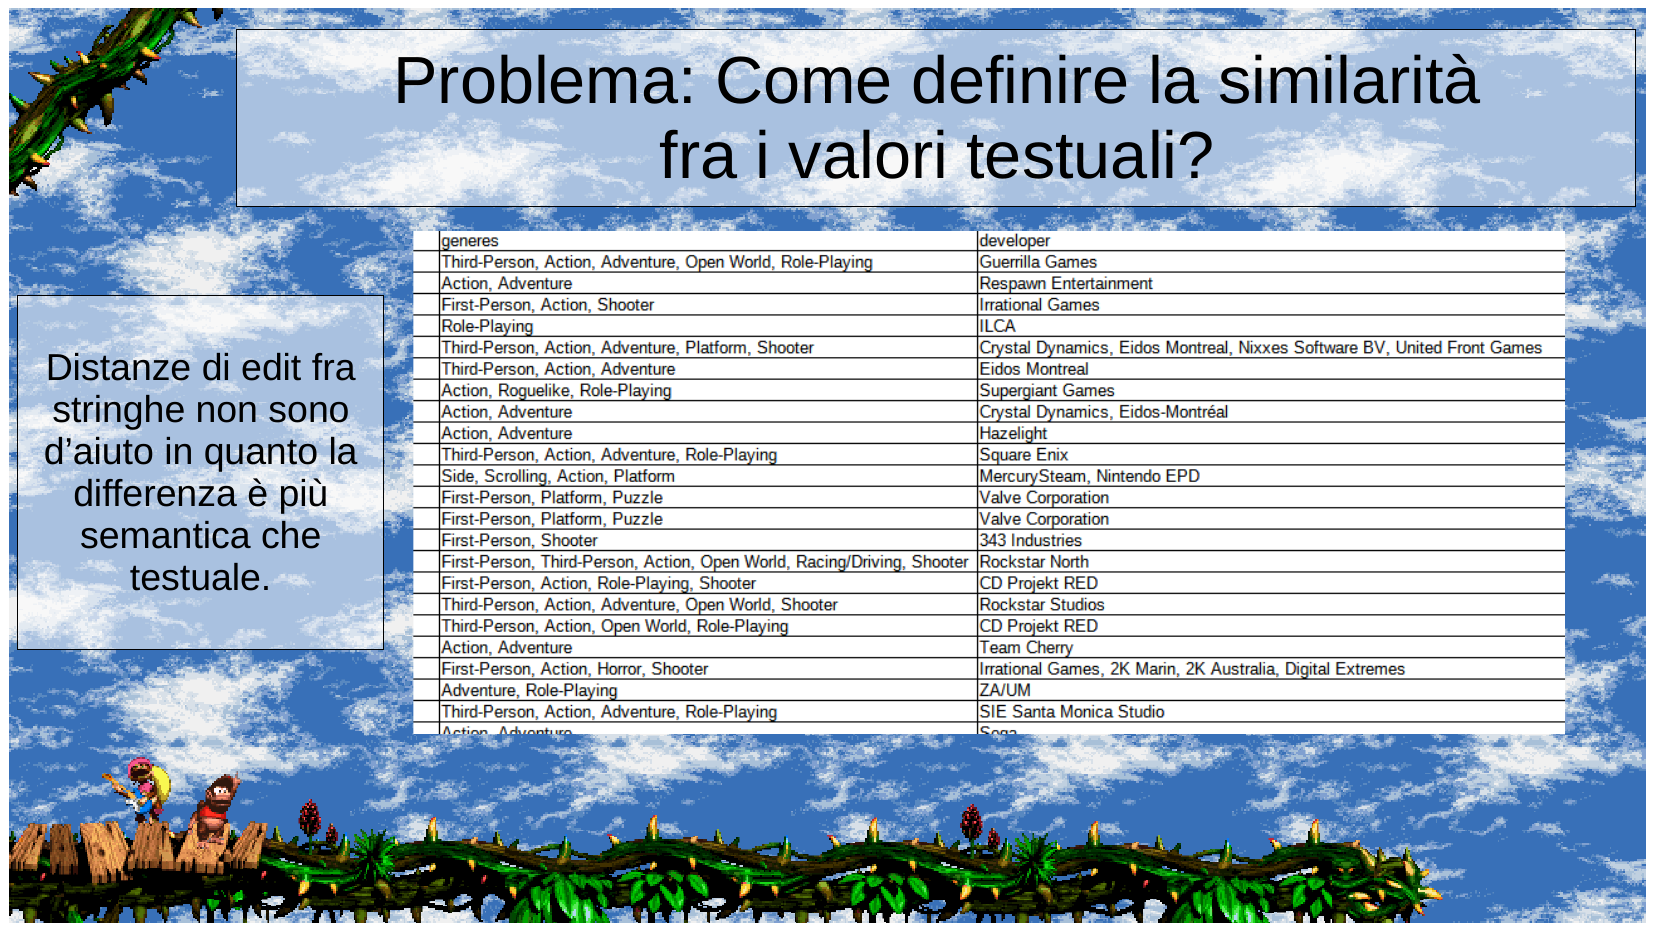

# Problema: Come definire la similarità
fra i valori testuali?
Distanze di edit fra stringhe non sono d’aiuto in quanto la differenza è più semantica che testuale.